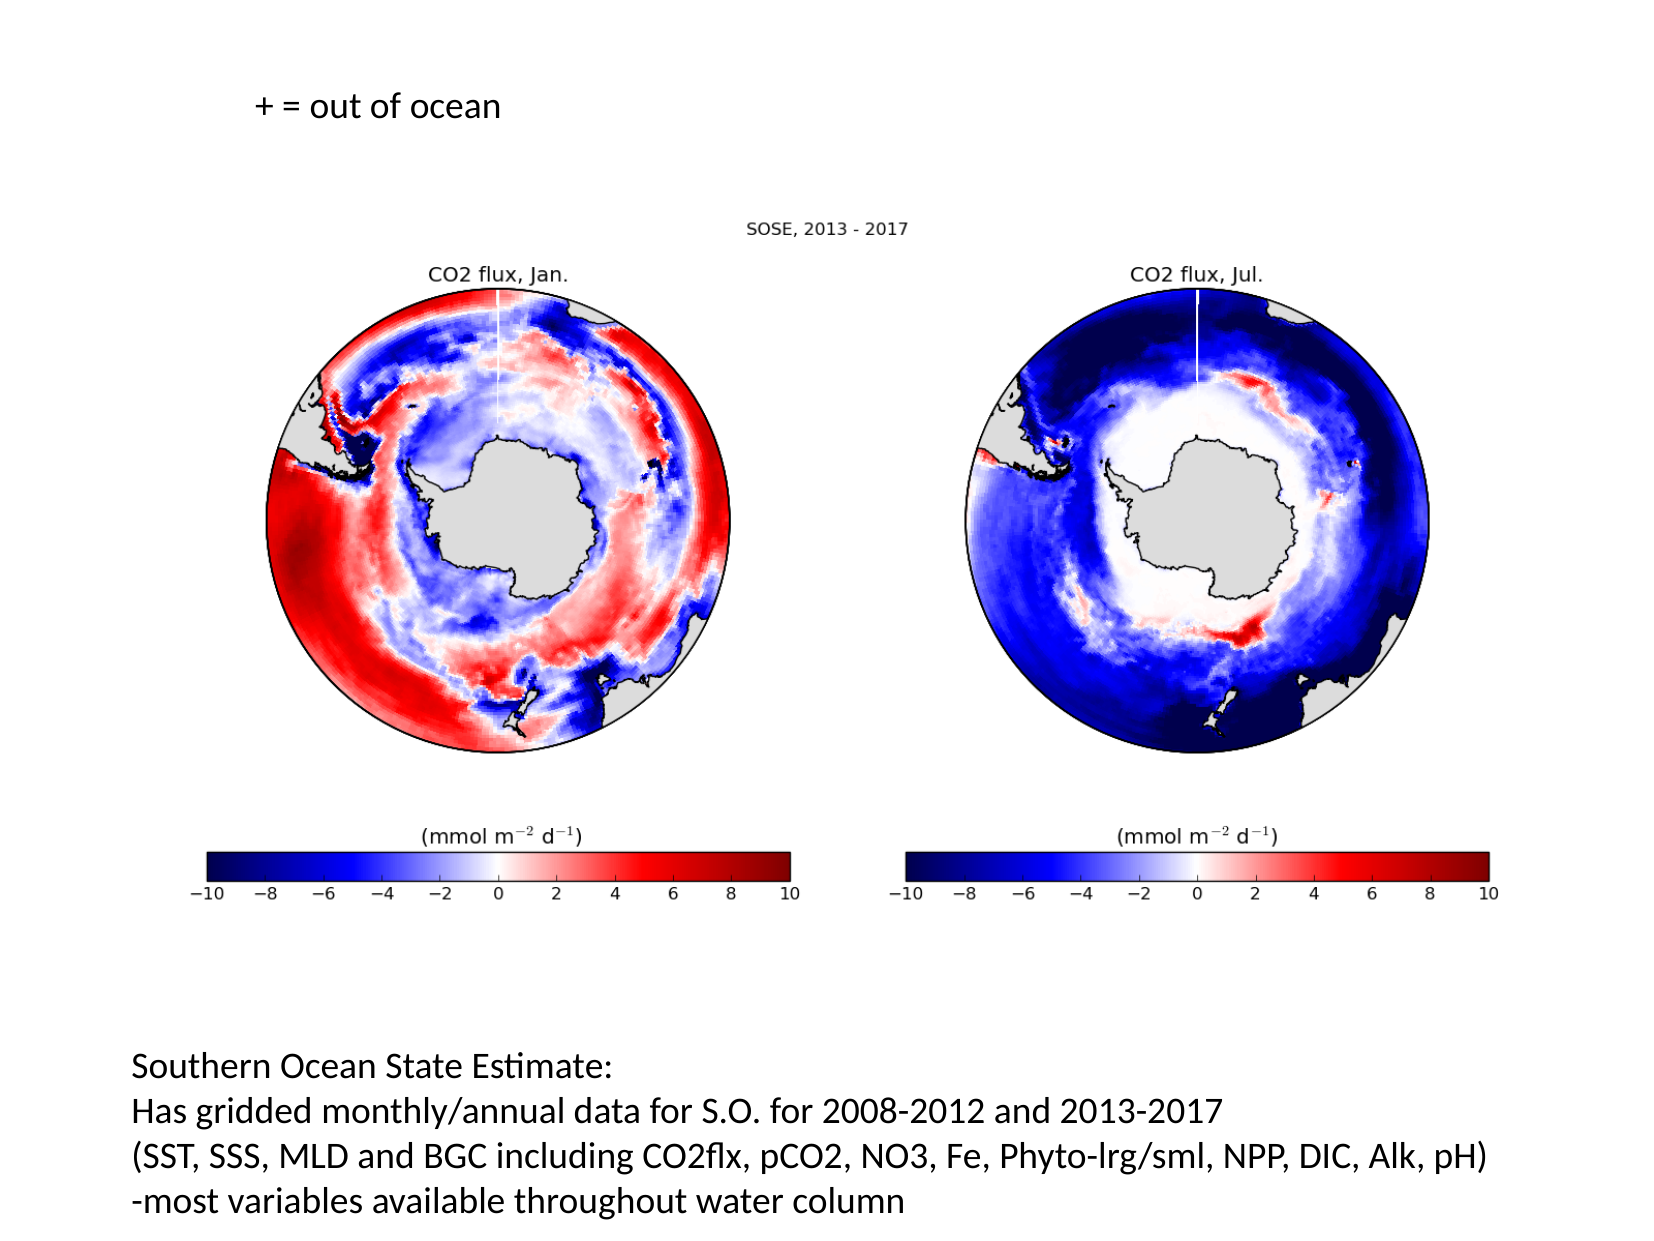

+ = out of ocean
Southern Ocean State Estimate:
Has gridded monthly/annual data for S.O. for 2008-2012 and 2013-2017
(SST, SSS, MLD and BGC including CO2flx, pCO2, NO3, Fe, Phyto-lrg/sml, NPP, DIC, Alk, pH)
-most variables available throughout water column